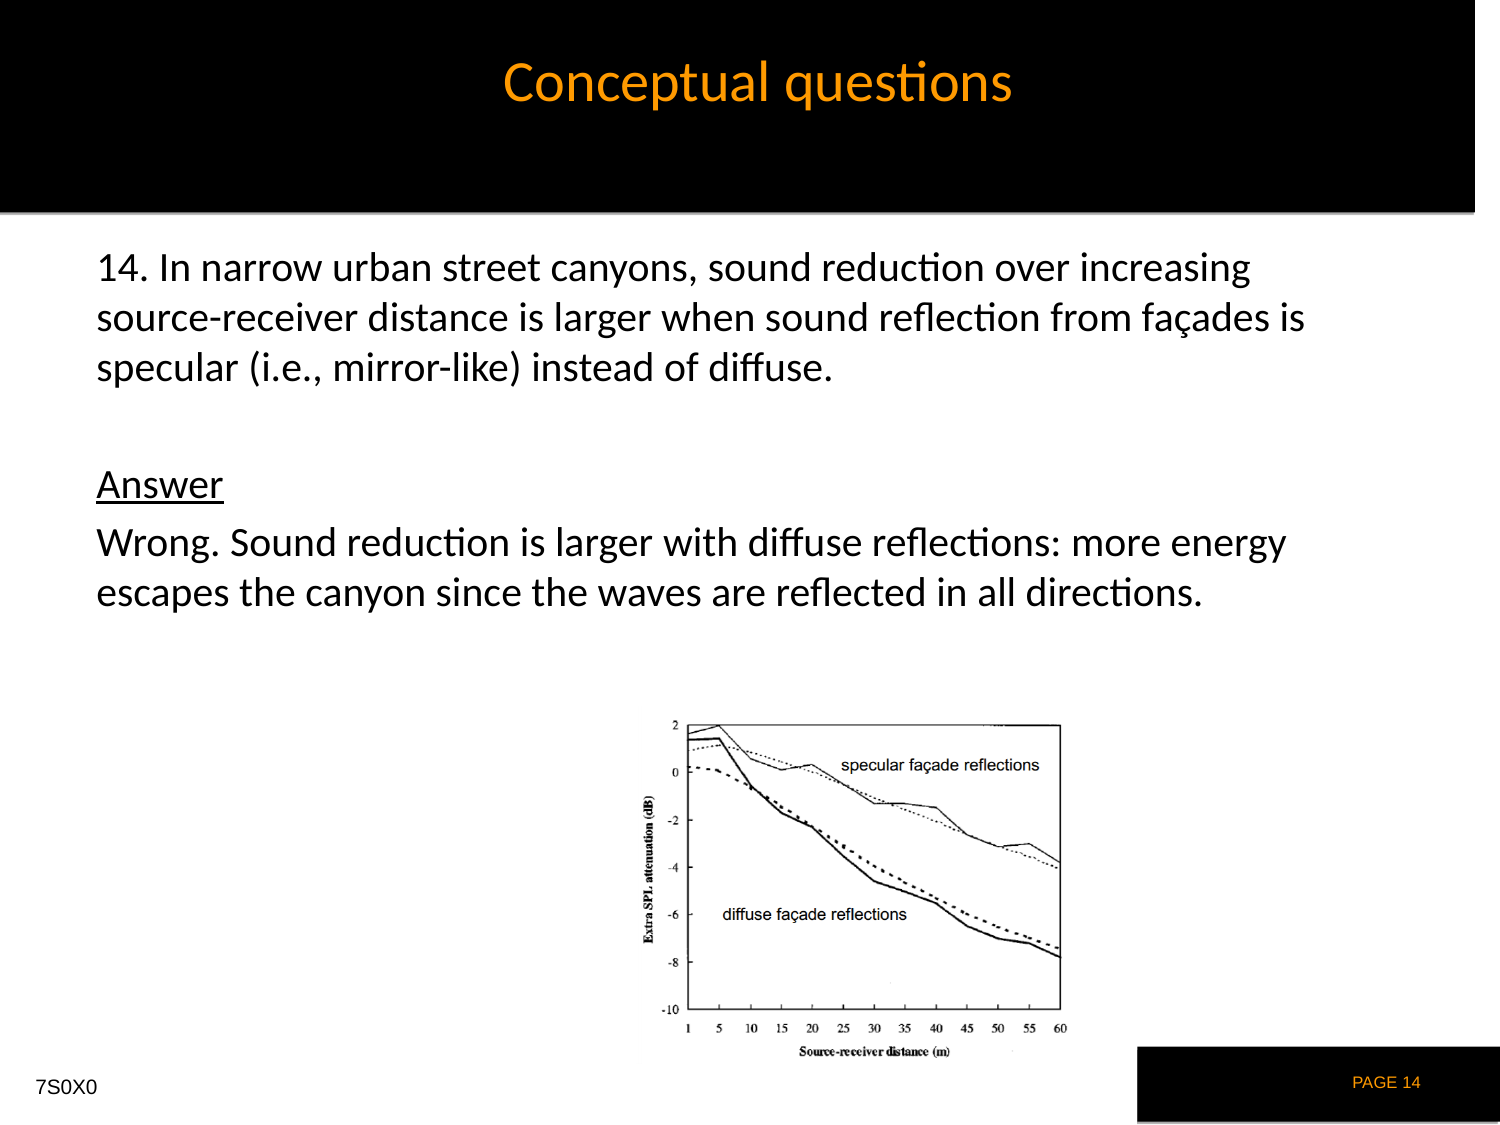

# Conceptual questions
14. In narrow urban street canyons, sound reduction over increasing source-receiver distance is larger when sound reflection from façades is specular (i.e., mirror-like) instead of diffuse.
Answer
Wrong. Sound reduction is larger with diffuse reflections: more energy escapes the canyon since the waves are reflected in all directions.
PAGE 14
7S0X0
2017/02/09
PAGE